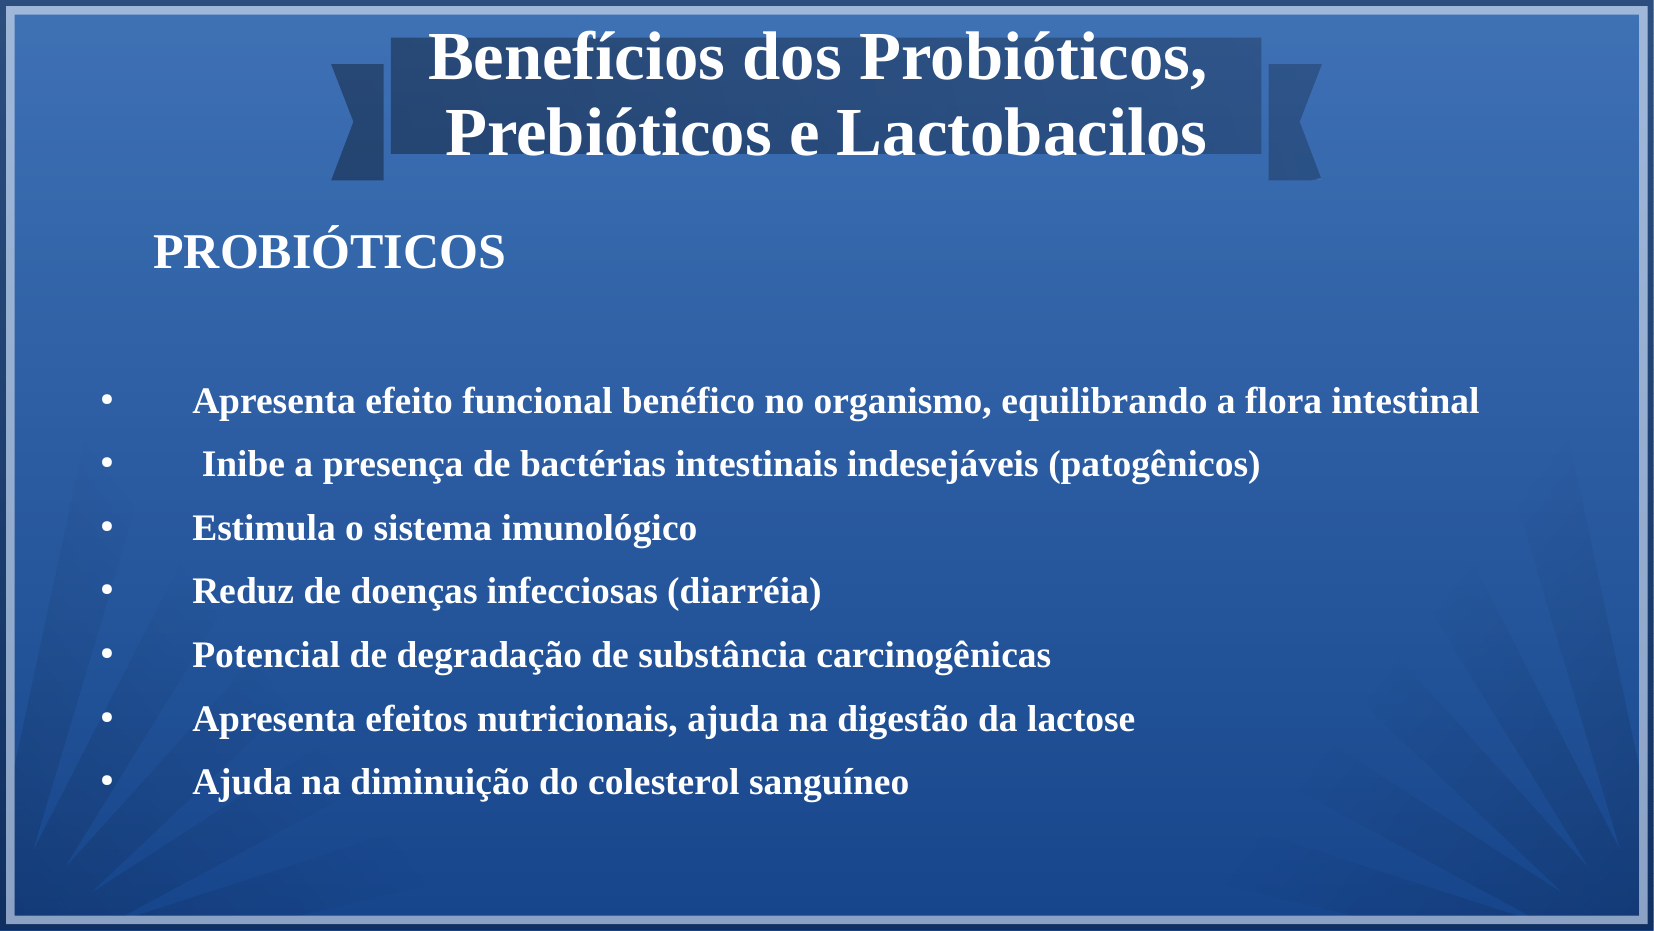

# Benefícios dos Probióticos, Prebióticos e Lactobacilos
PROBIÓTICOS
 Apresenta efeito funcional benéfico no organismo, equilibrando a flora intestinal
  Inibe a presença de bactérias intestinais indesejáveis (patogênicos)
 Estimula o sistema imunológico
 Reduz de doenças infecciosas (diarréia)
 Potencial de degradação de substância carcinogênicas
 Apresenta efeitos nutricionais, ajuda na digestão da lactose
 Ajuda na diminuição do colesterol sanguíneo